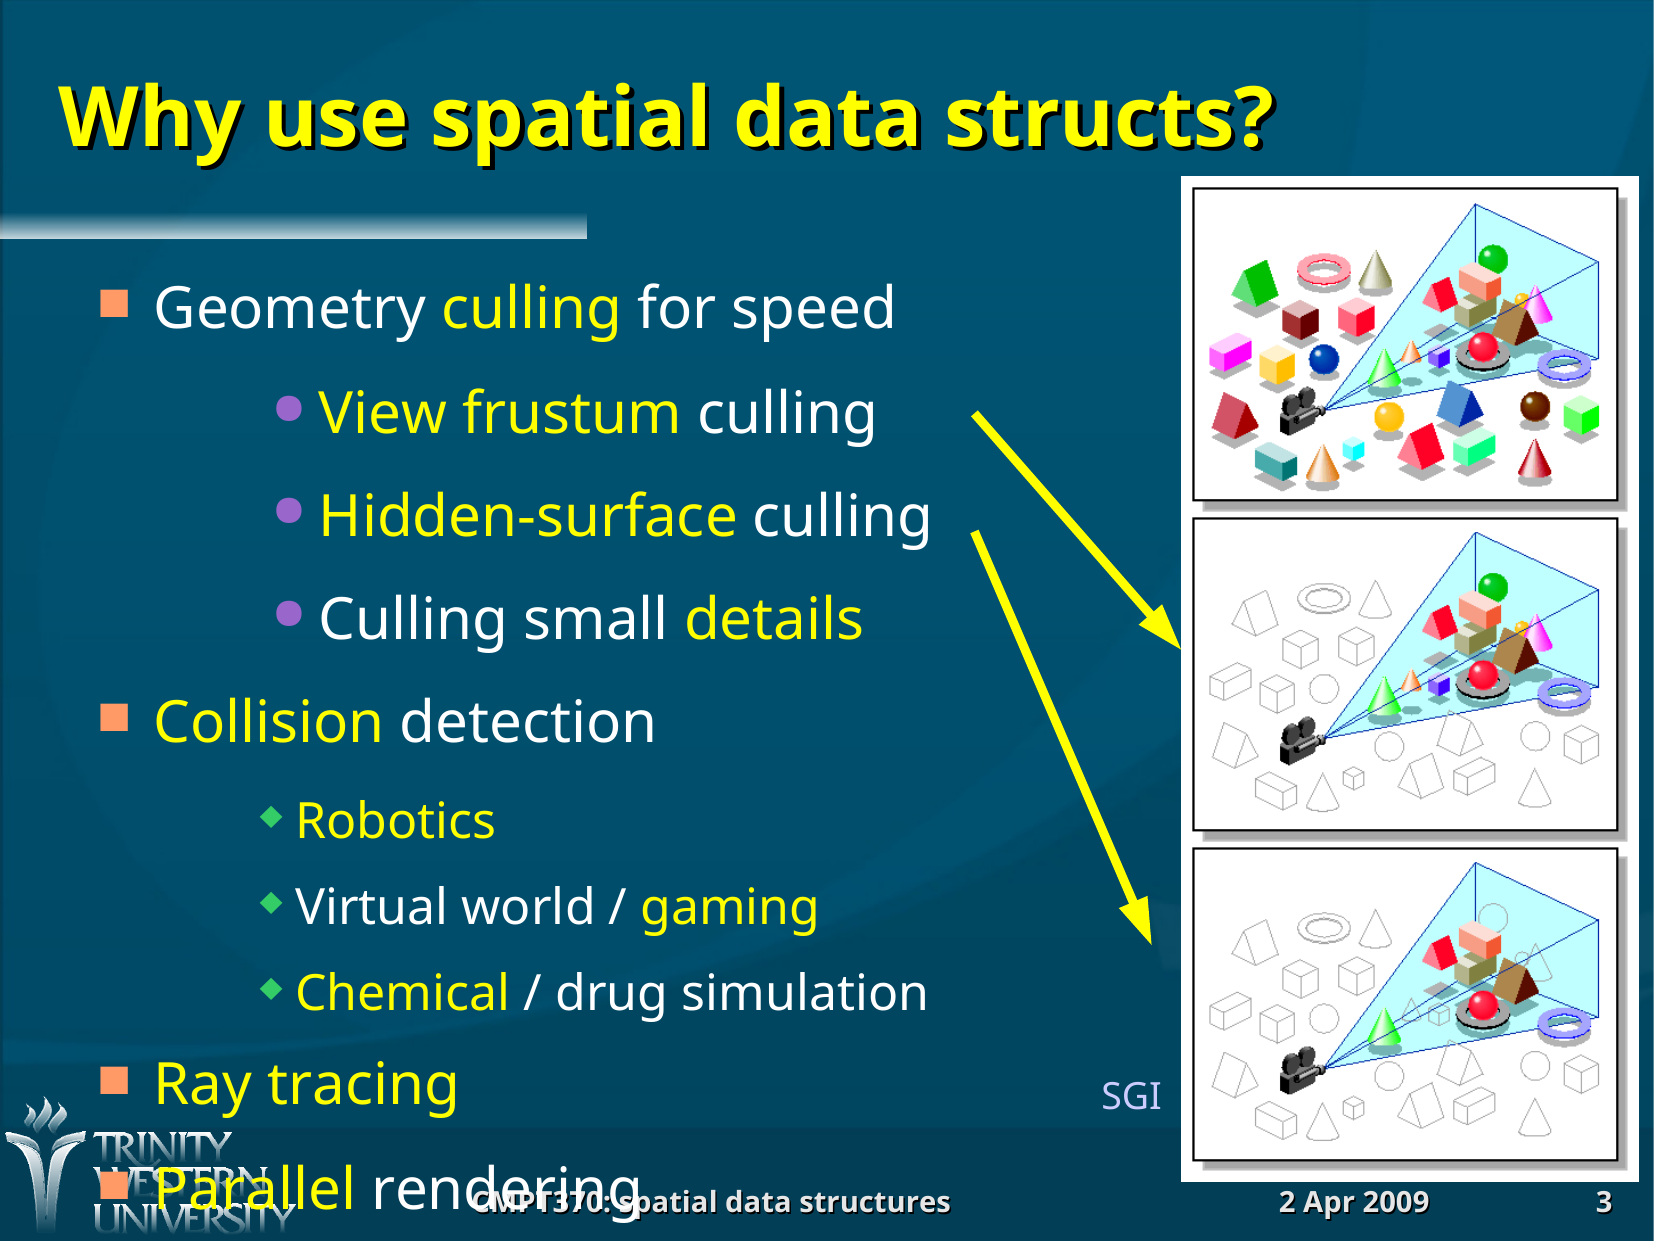

# Why use spatial data structs?
Geometry culling for speed
View frustum culling
Hidden-surface culling
Culling small details
Collision detection
Robotics
Virtual world / gaming
Chemical / drug simulation
Ray tracing
Parallel rendering
SGI
CMPT370: spatial data structures
2 Apr 2009
3